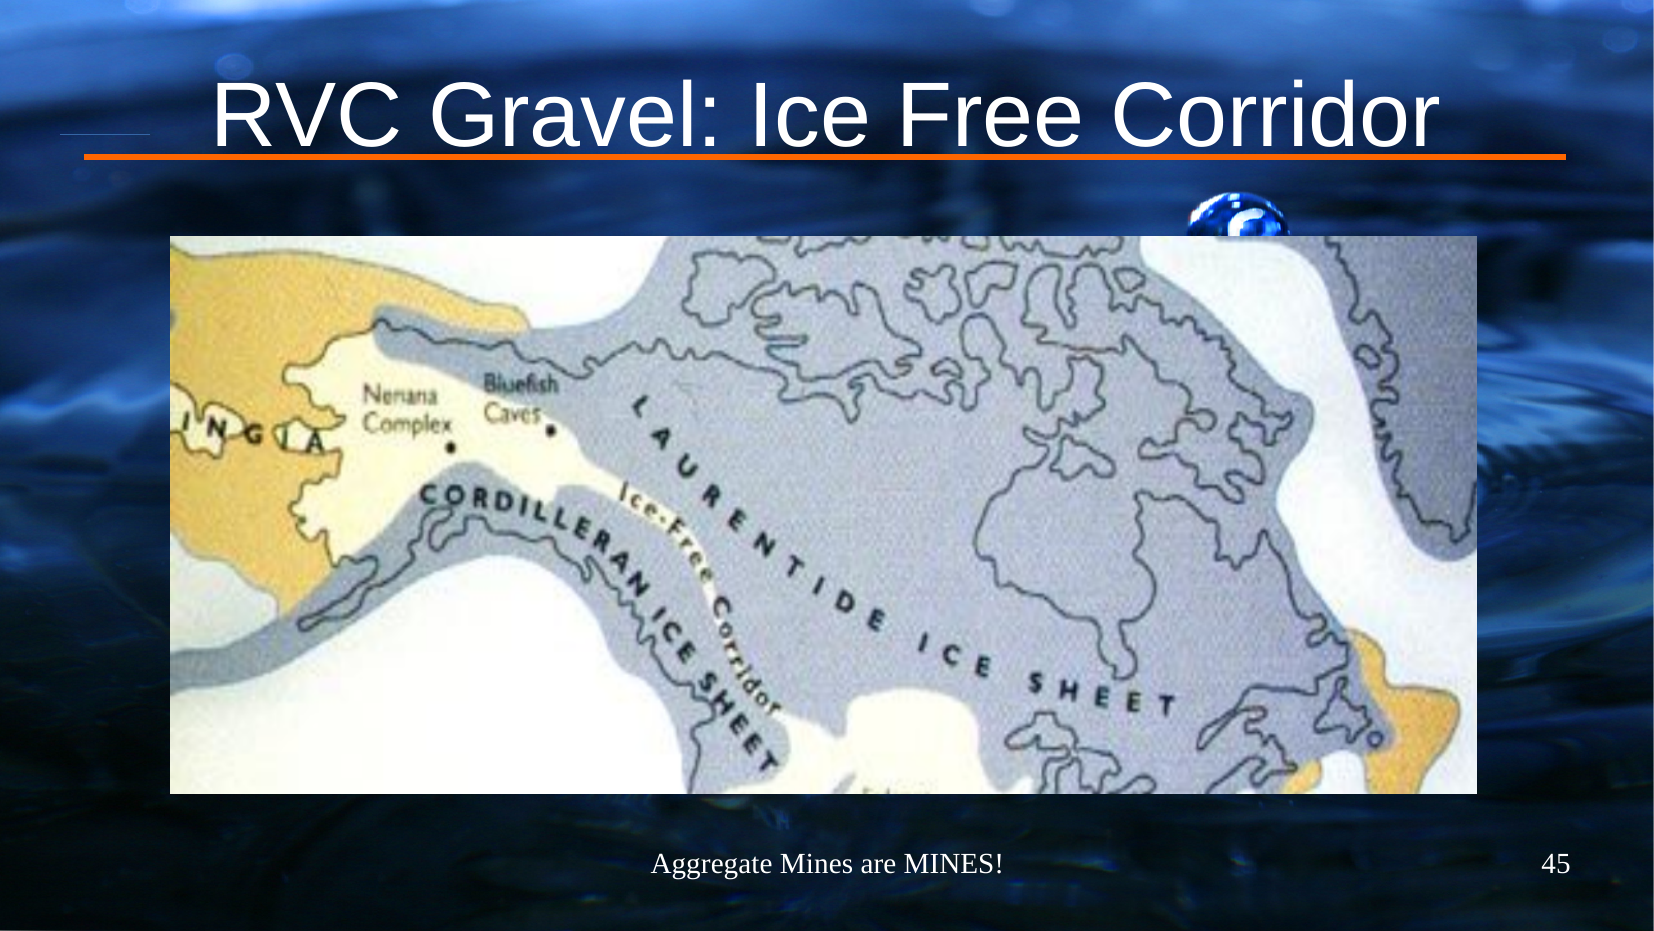

# RVC Gravel: Ice Free Corridor
Aggregate Mines are MINES!
45